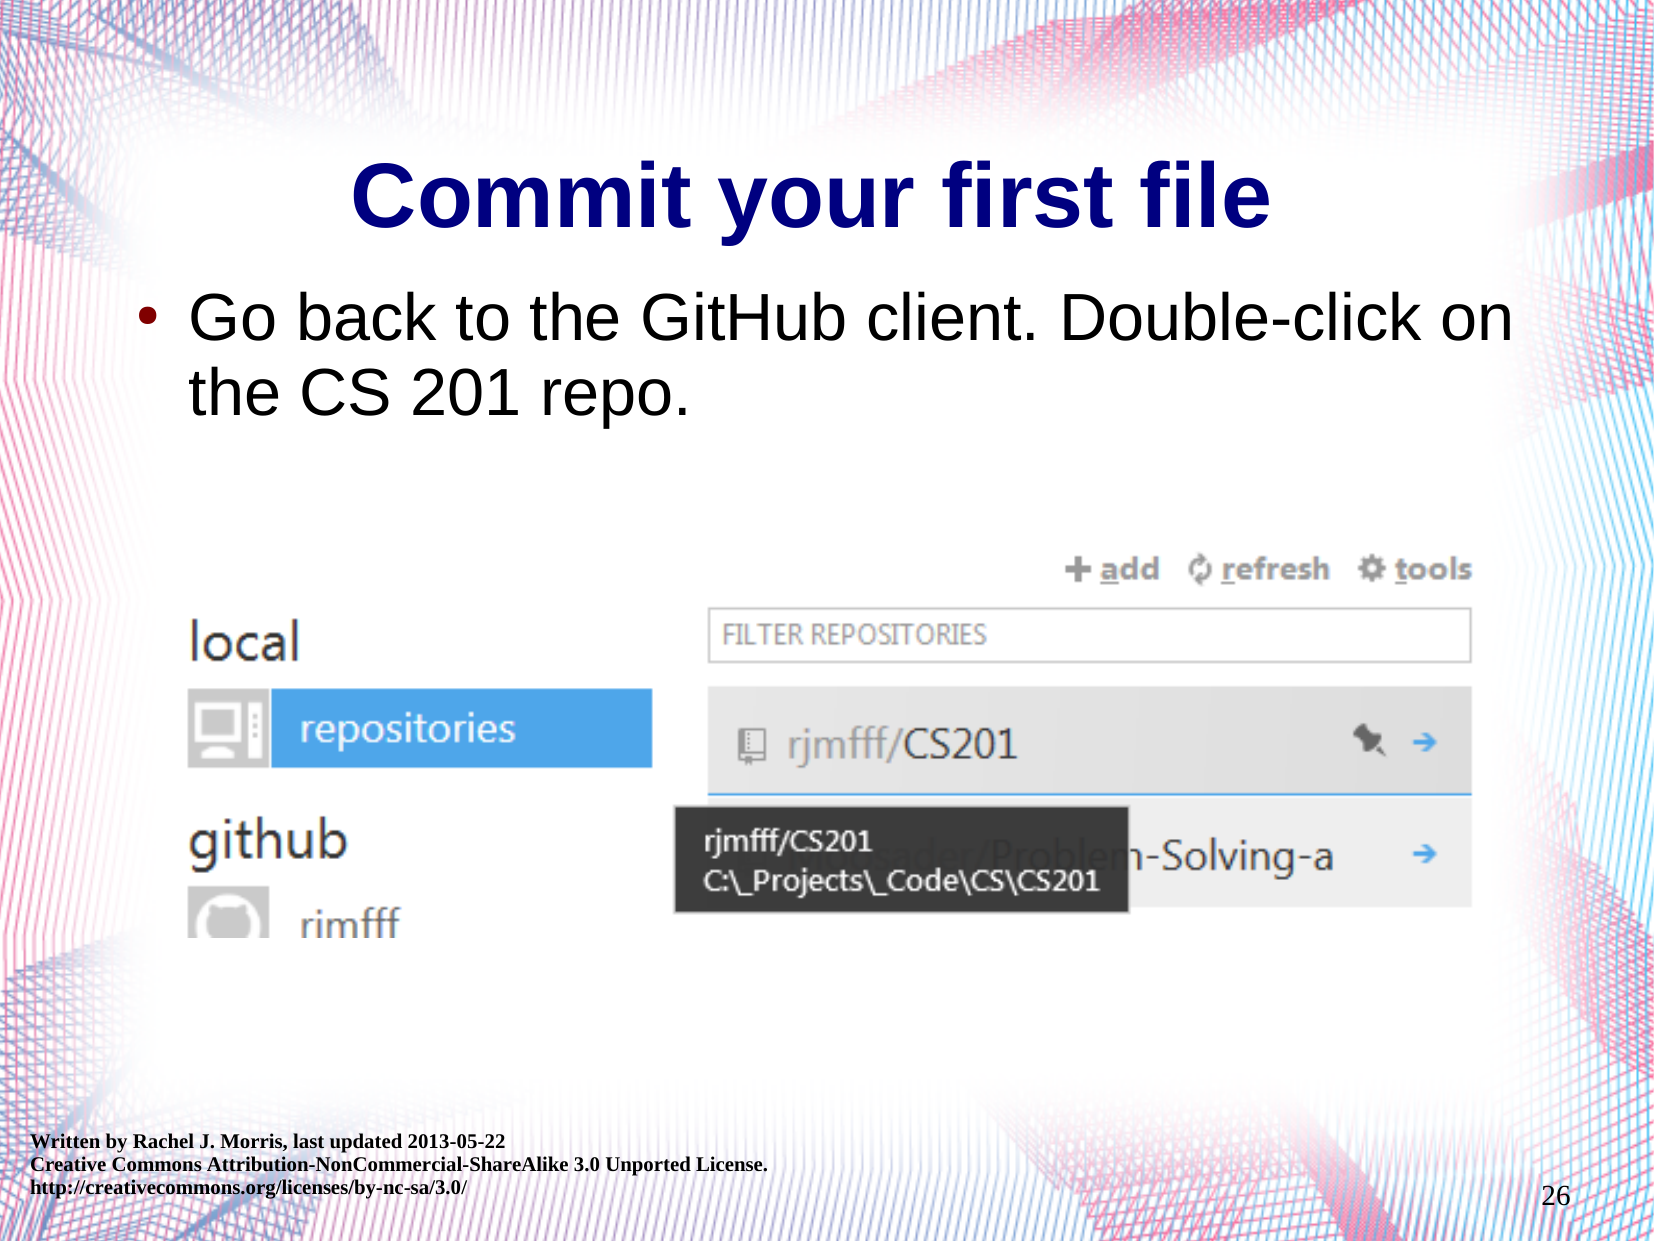

# Commit your first file
Go back to the GitHub client. Double-click on the CS 201 repo.
26